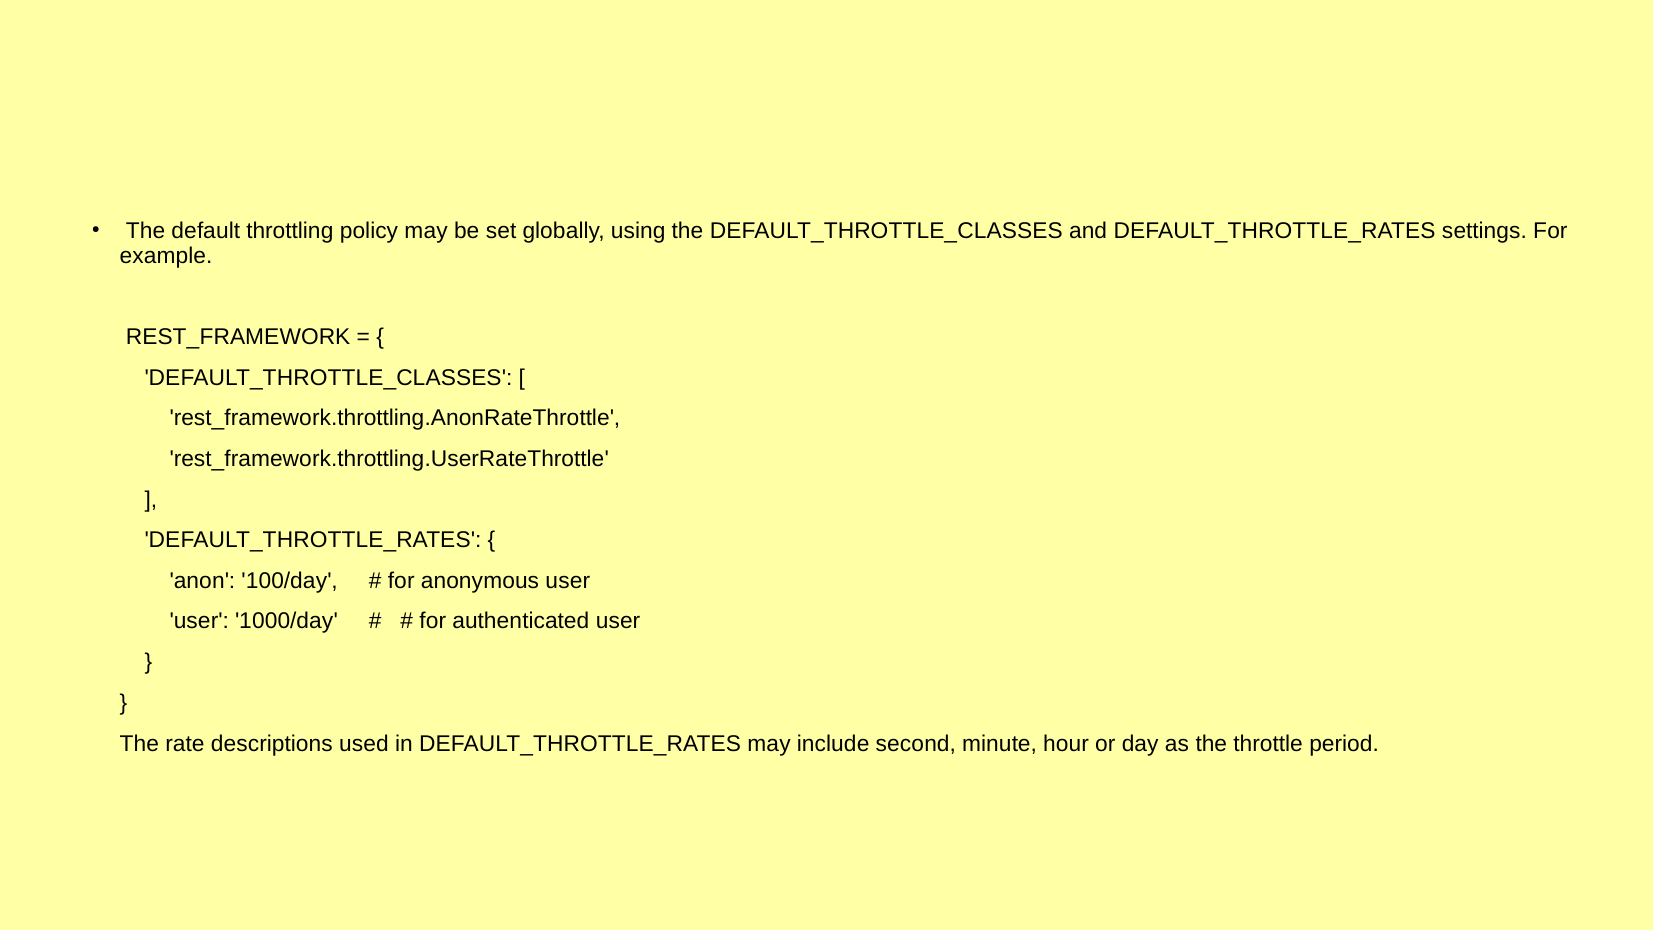

#
 The default throttling policy may be set globally, using the DEFAULT_THROTTLE_CLASSES and DEFAULT_THROTTLE_RATES settings. For example.
 REST_FRAMEWORK = {
 'DEFAULT_THROTTLE_CLASSES': [
 'rest_framework.throttling.AnonRateThrottle',
 'rest_framework.throttling.UserRateThrottle'
 ],
 'DEFAULT_THROTTLE_RATES': {
 'anon': '100/day', # for anonymous user
 'user': '1000/day' # # for authenticated user
 }
}
The rate descriptions used in DEFAULT_THROTTLE_RATES may include second, minute, hour or day as the throttle period.